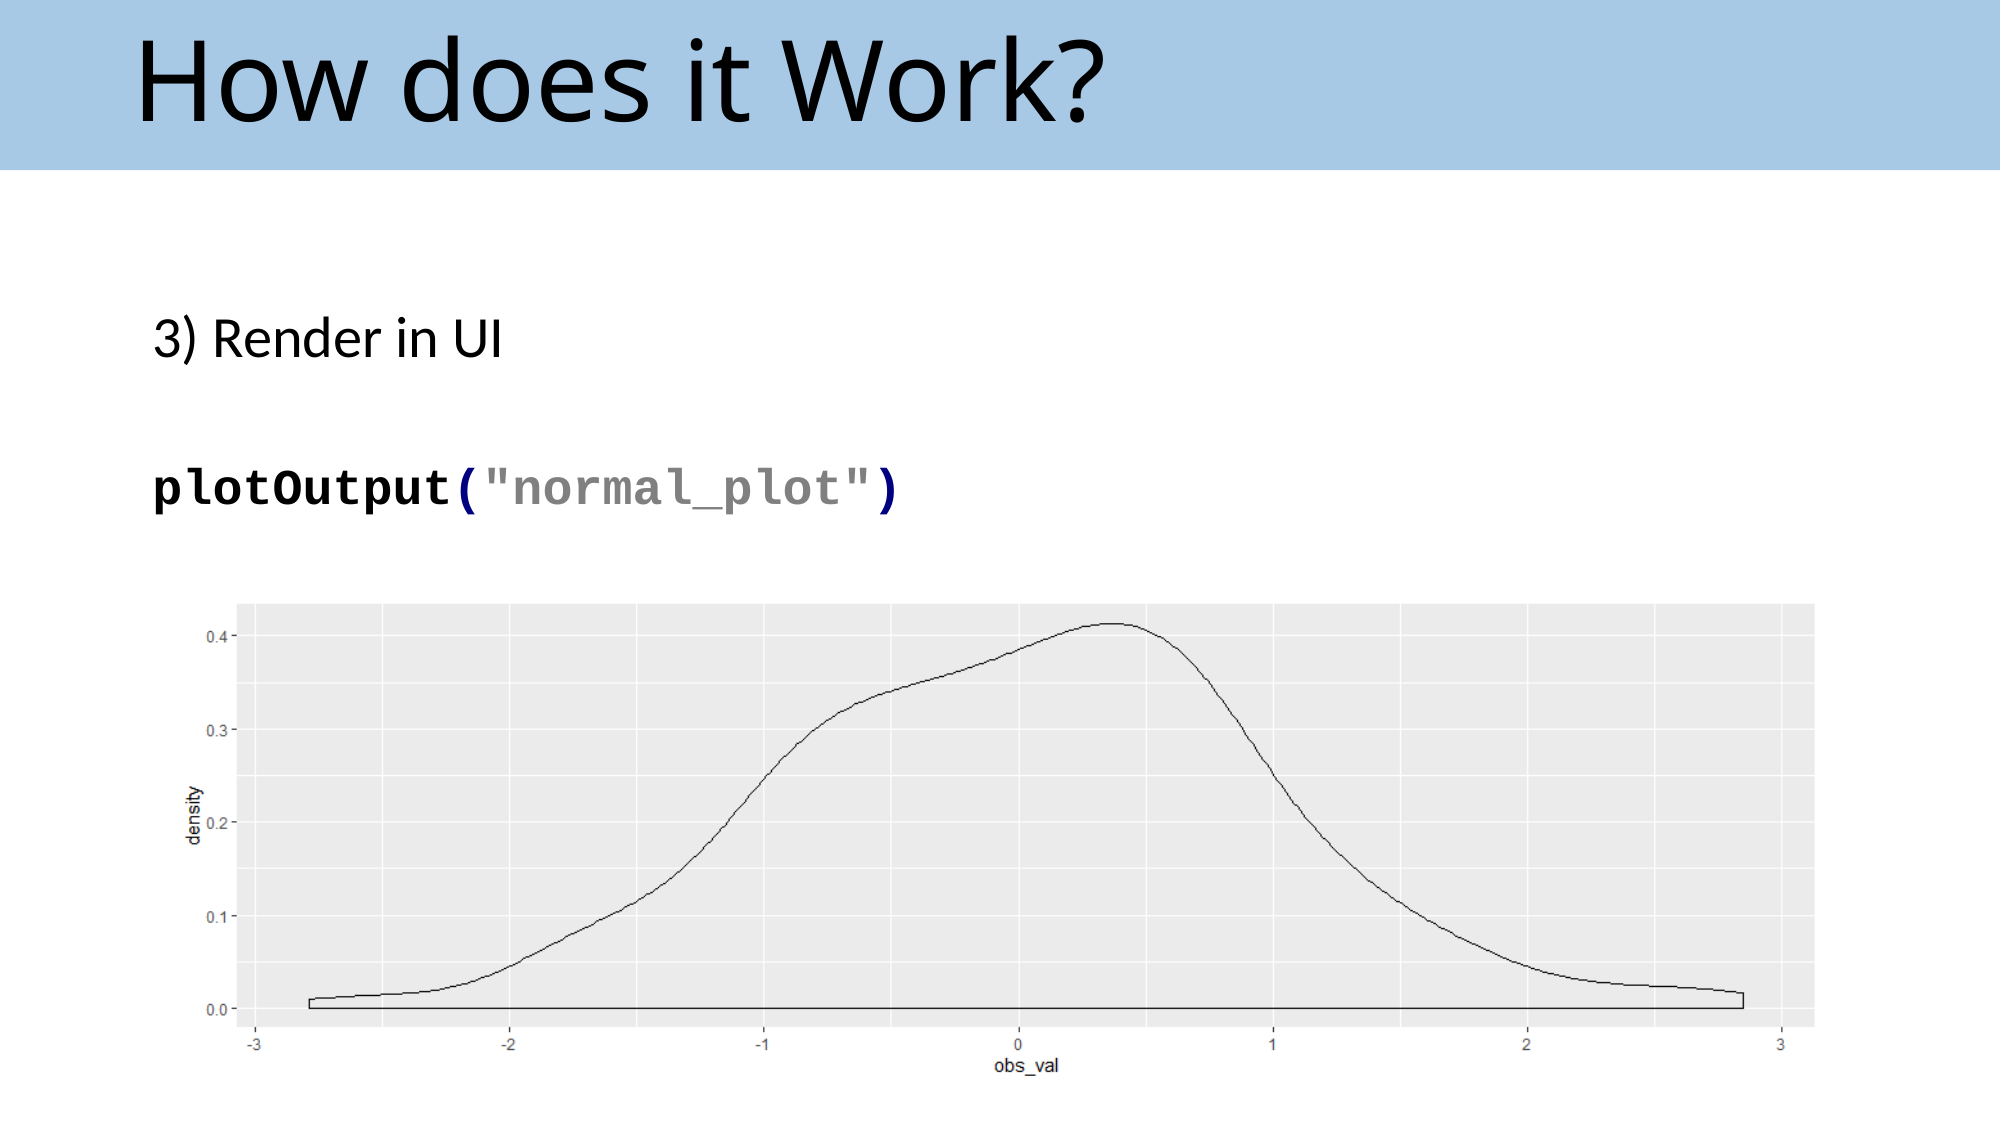

# How does it Work?
3) Render in UI
plotOutput("normal_plot")